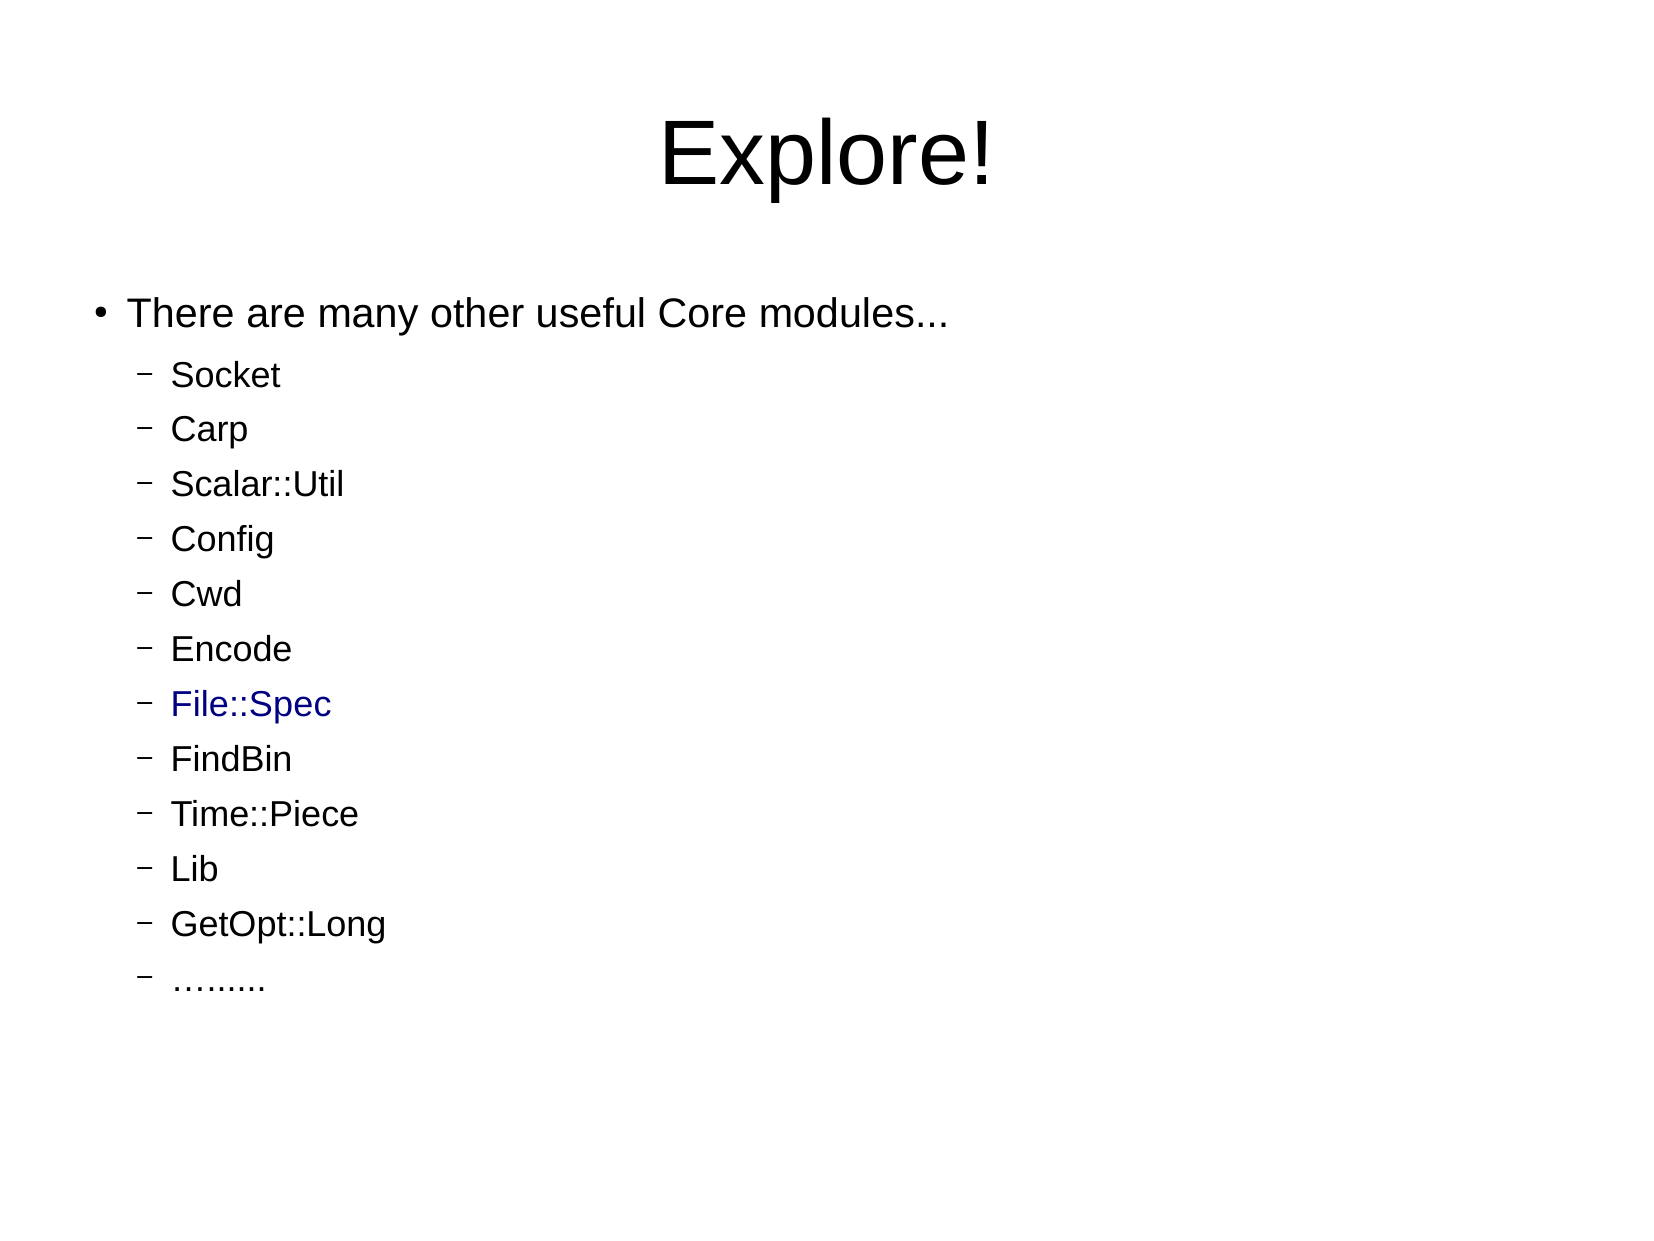

# Explore!
There are many other useful Core modules...
Socket
Carp
Scalar::Util
Config
Cwd
Encode
File::Spec
FindBin
Time::Piece
Lib
GetOpt::Long
…......